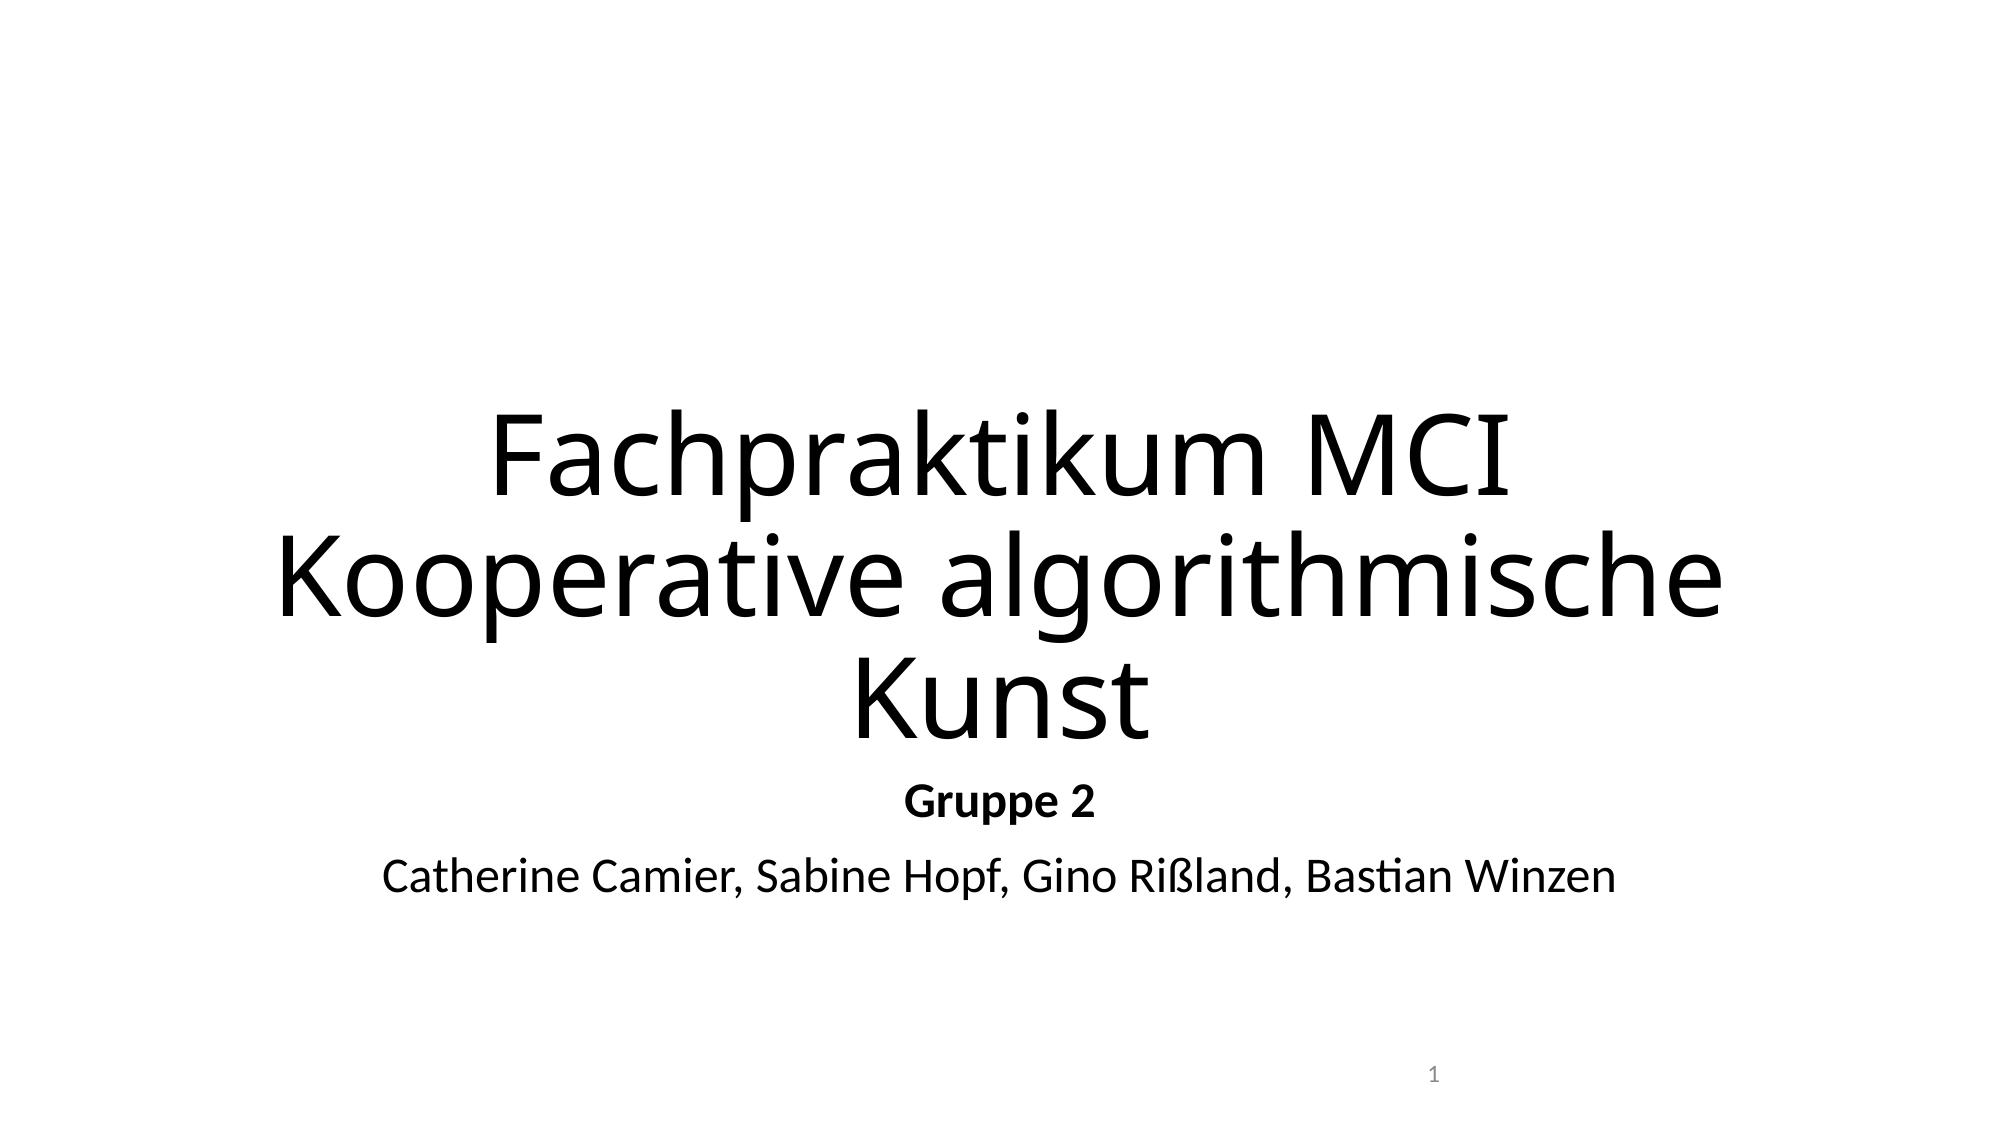

# Fachpraktikum MCI Kooperative algorithmische Kunst
Gruppe 2
Catherine Camier, Sabine Hopf, Gino Rißland, Bastian Winzen